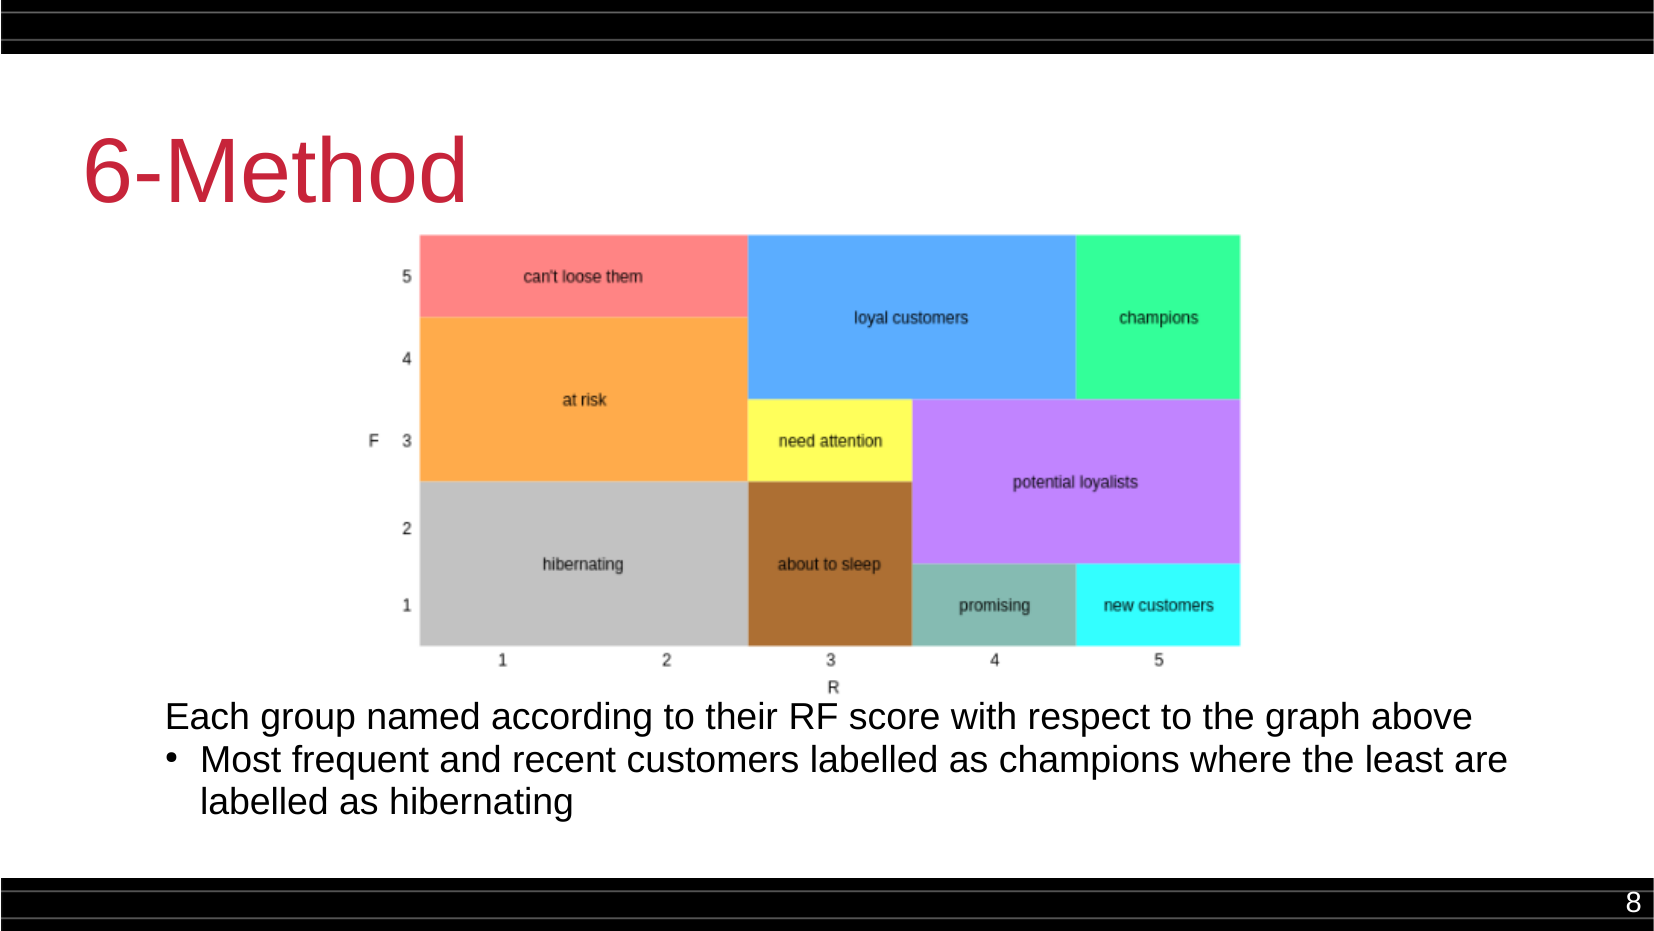

# 6-Method
Each group named according to their RF score with respect to the graph above
Most frequent and recent customers labelled as champions where the least are labelled as hibernating